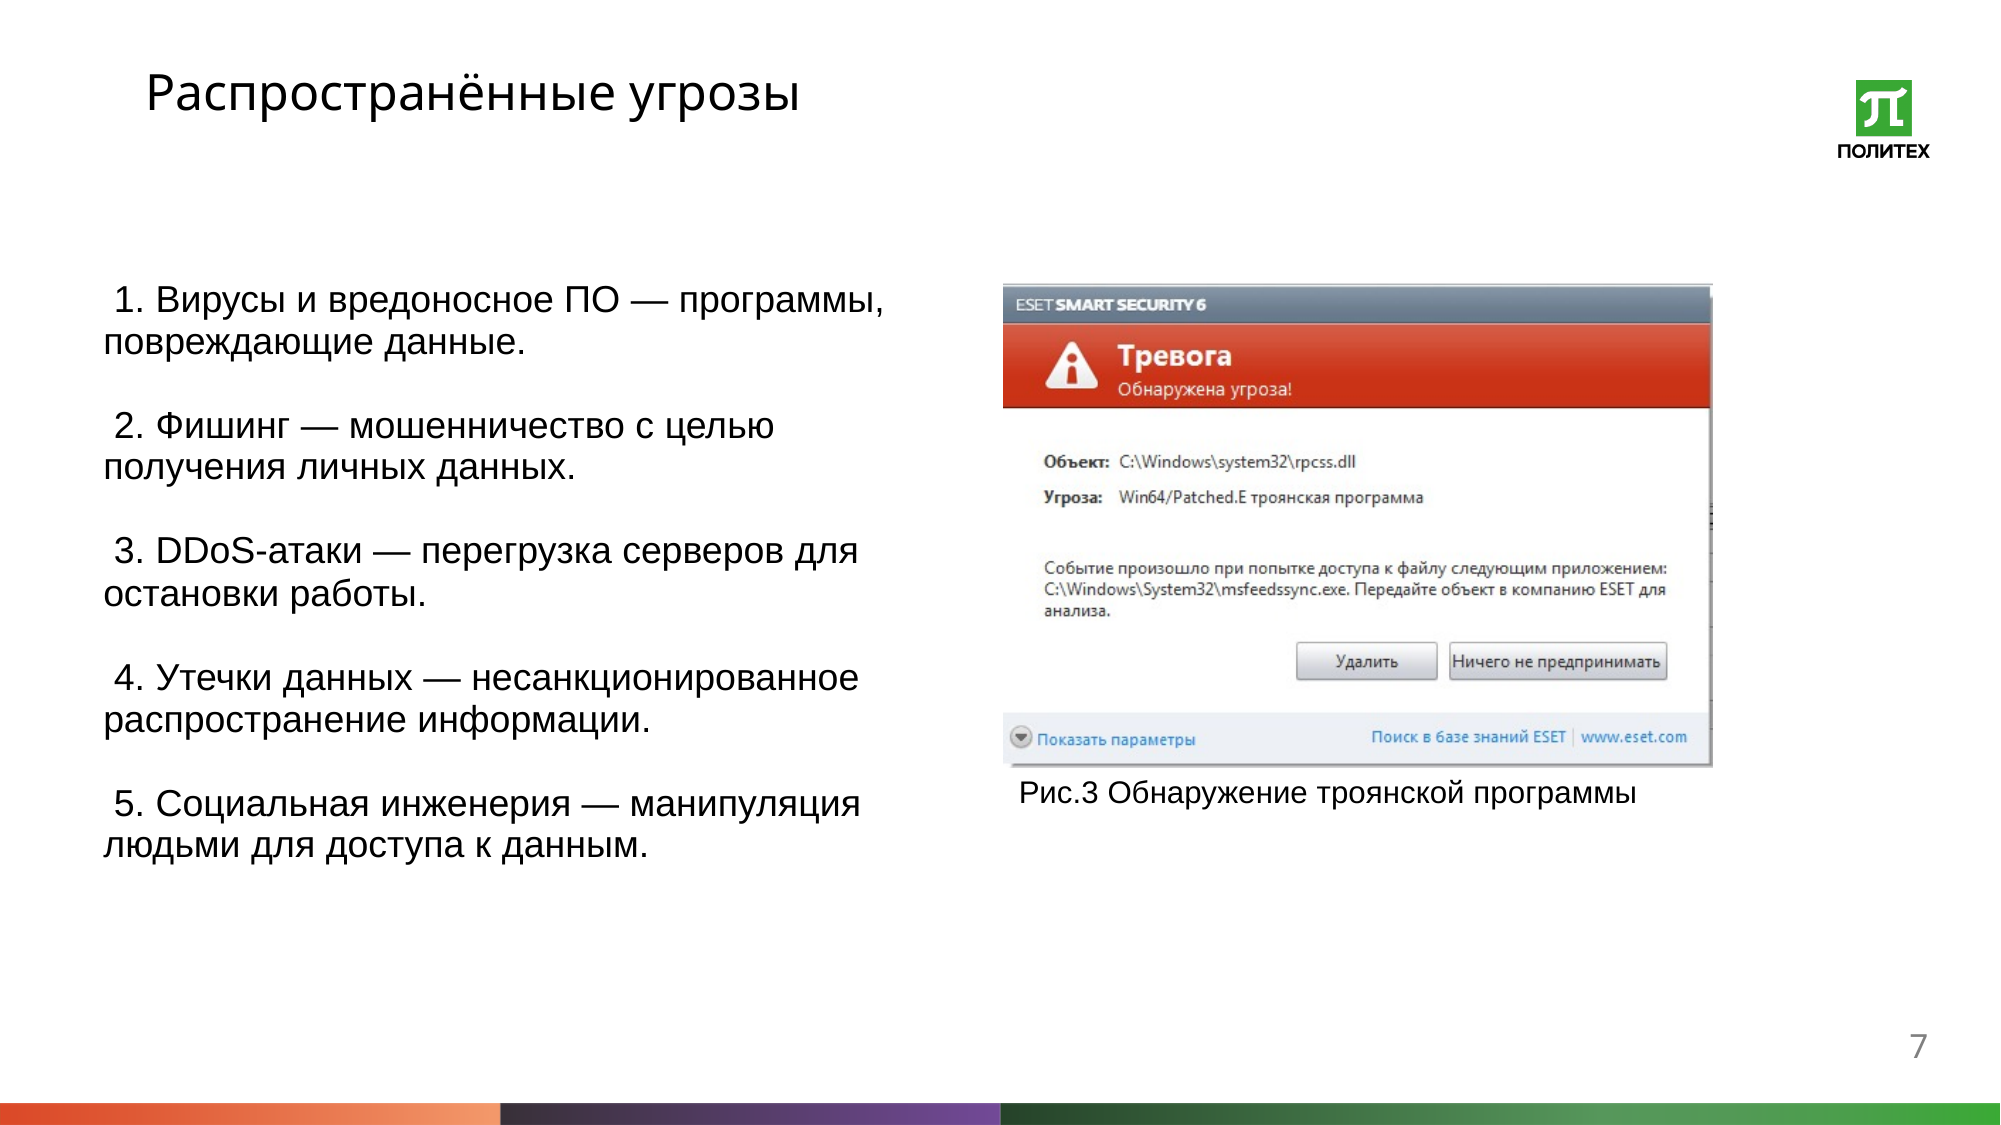

Распространённые угрозы
 1. Вирусы и вредоносное ПО — программы, повреждающие данные.
 2. Фишинг — мошенничество с целью получения личных данных.
 3. DDoS‑атаки — перегрузка серверов для остановки работы.
 4. Утечки данных — несанкционированное распространение информации.
 5. Социальная инженерия — манипуляция людьми для доступа к данным.
Рис.3 Обнаружение троянской программы